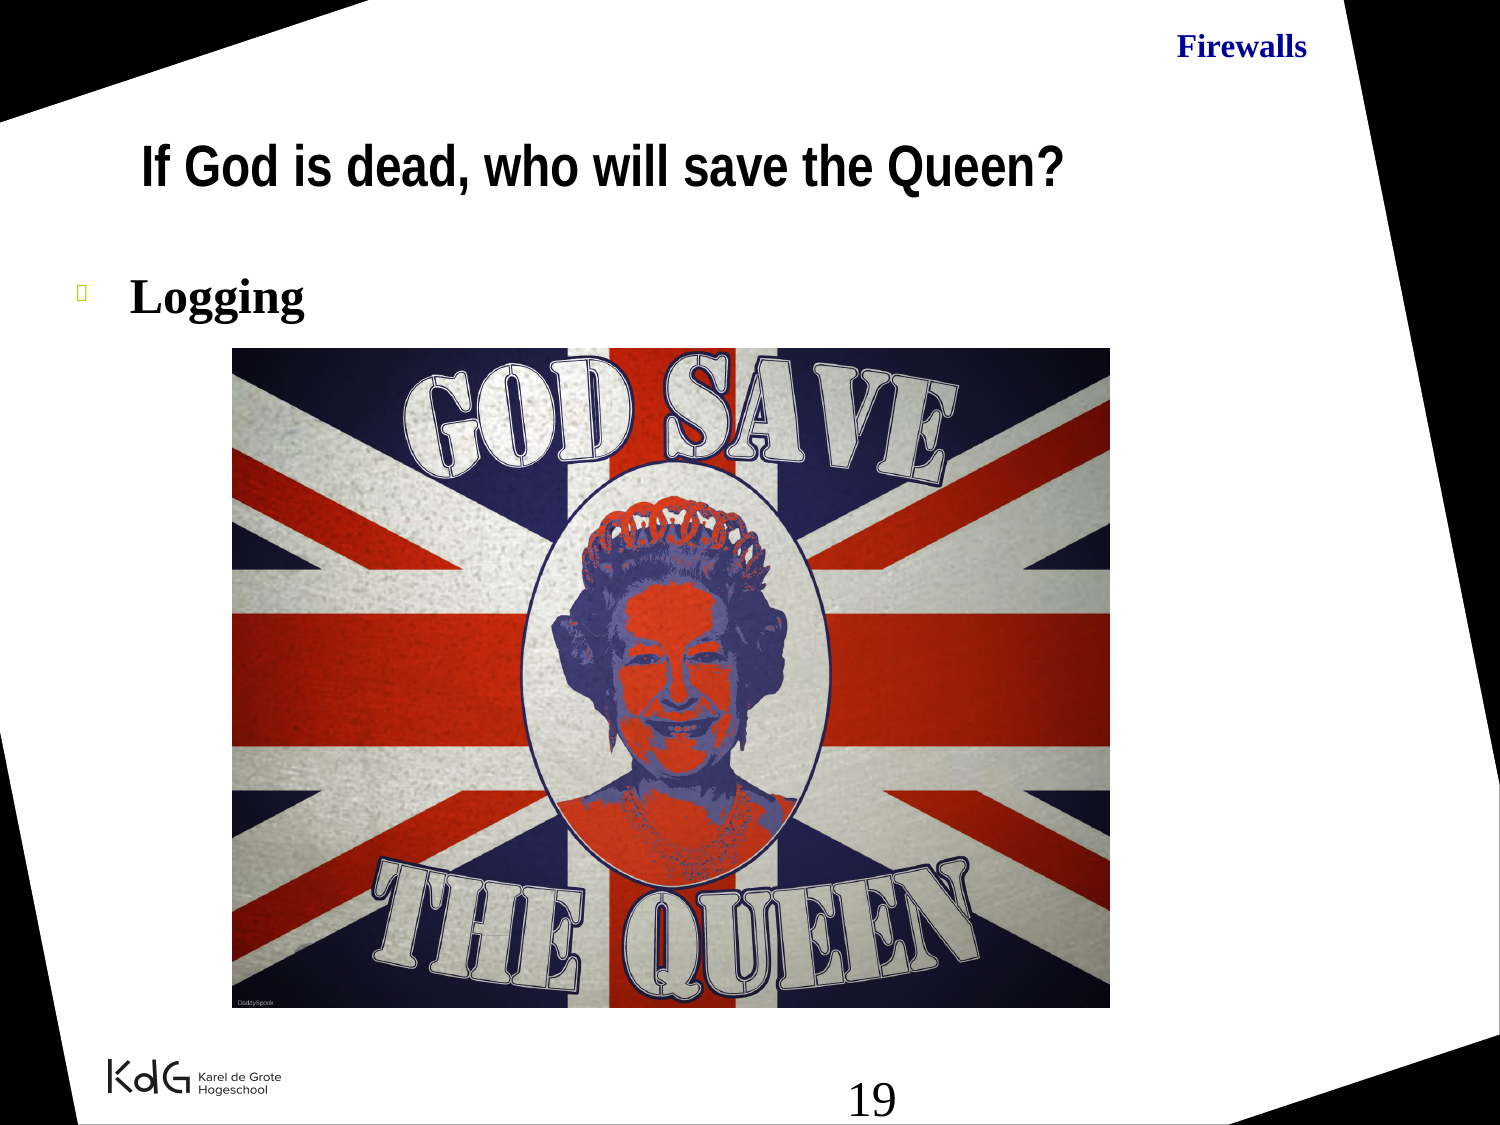

If God is dead, who will save the Queen?
Logging